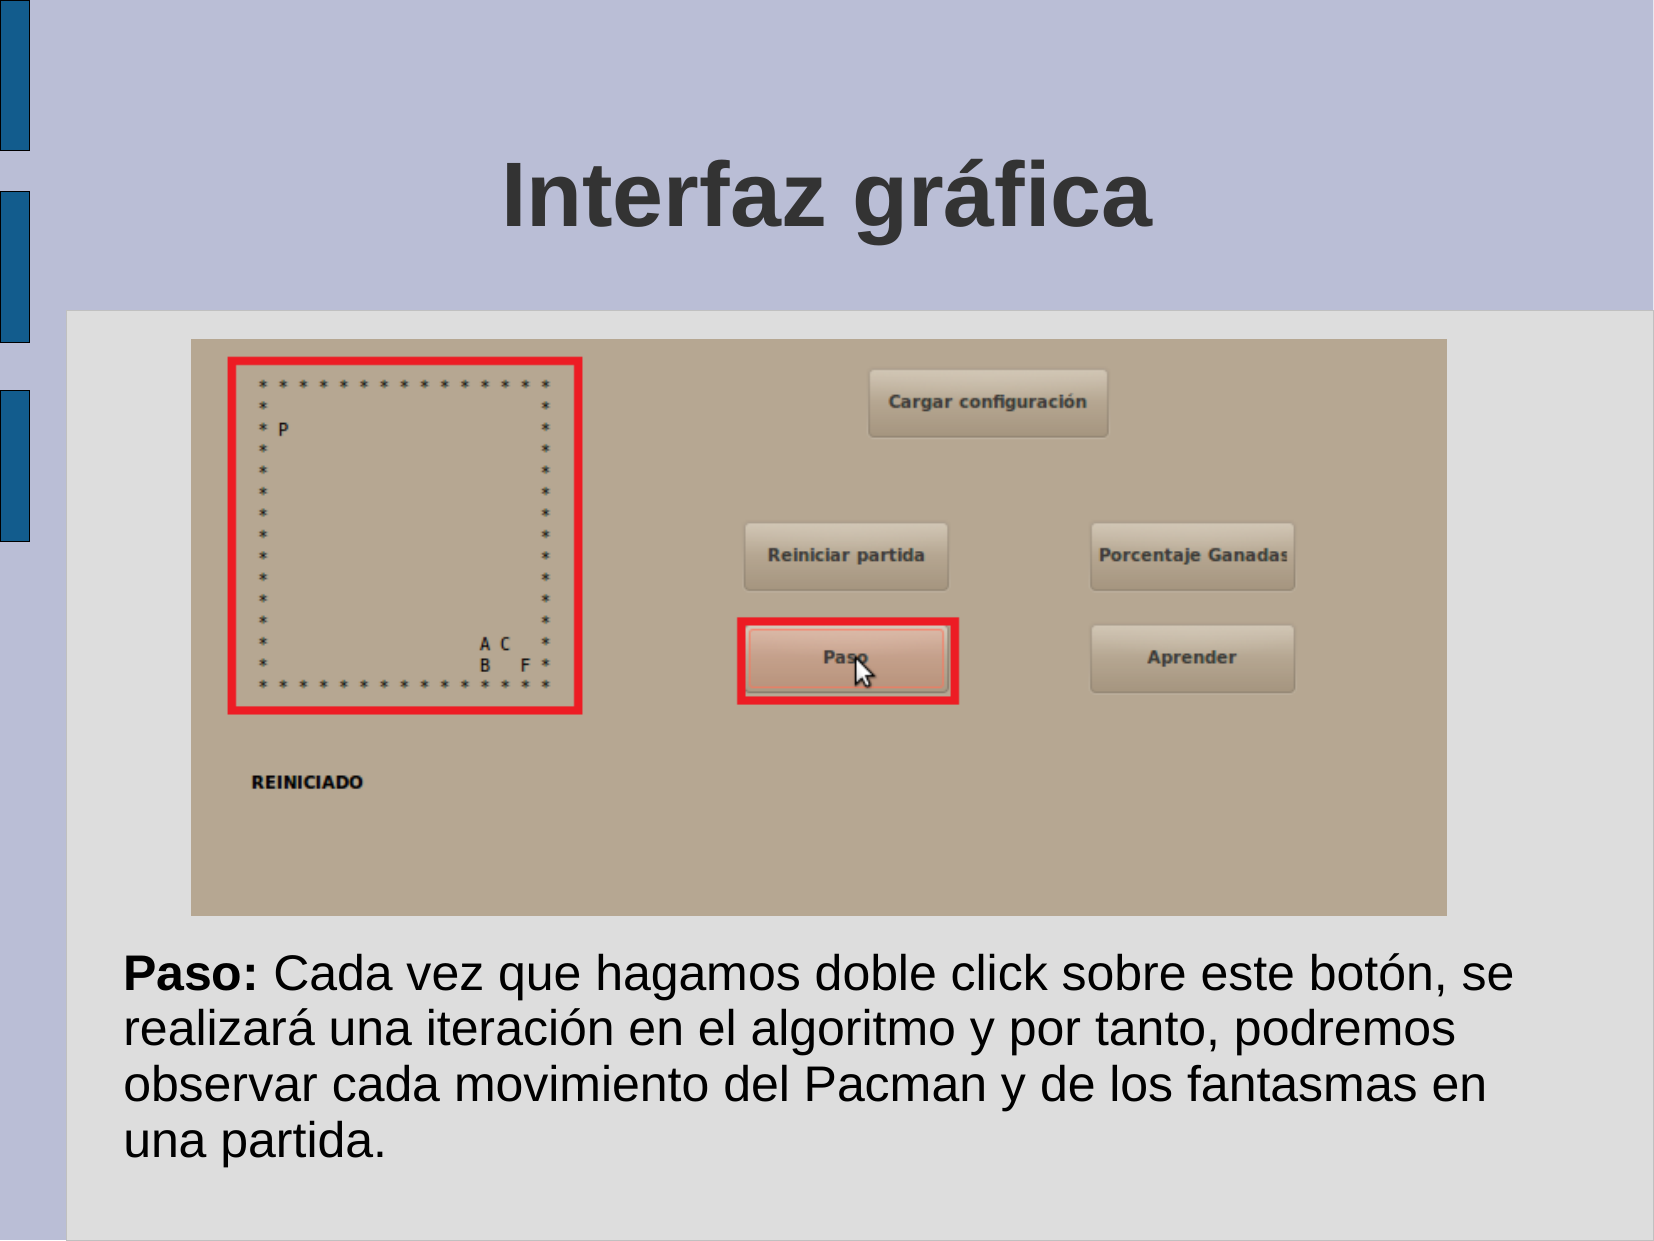

# Interfaz gráfica
Paso: Cada vez que hagamos doble click sobre este botón, se realizará una iteración en el algoritmo y por tanto, podremos observar cada movimiento del Pacman y de los fantasmas en una partida.